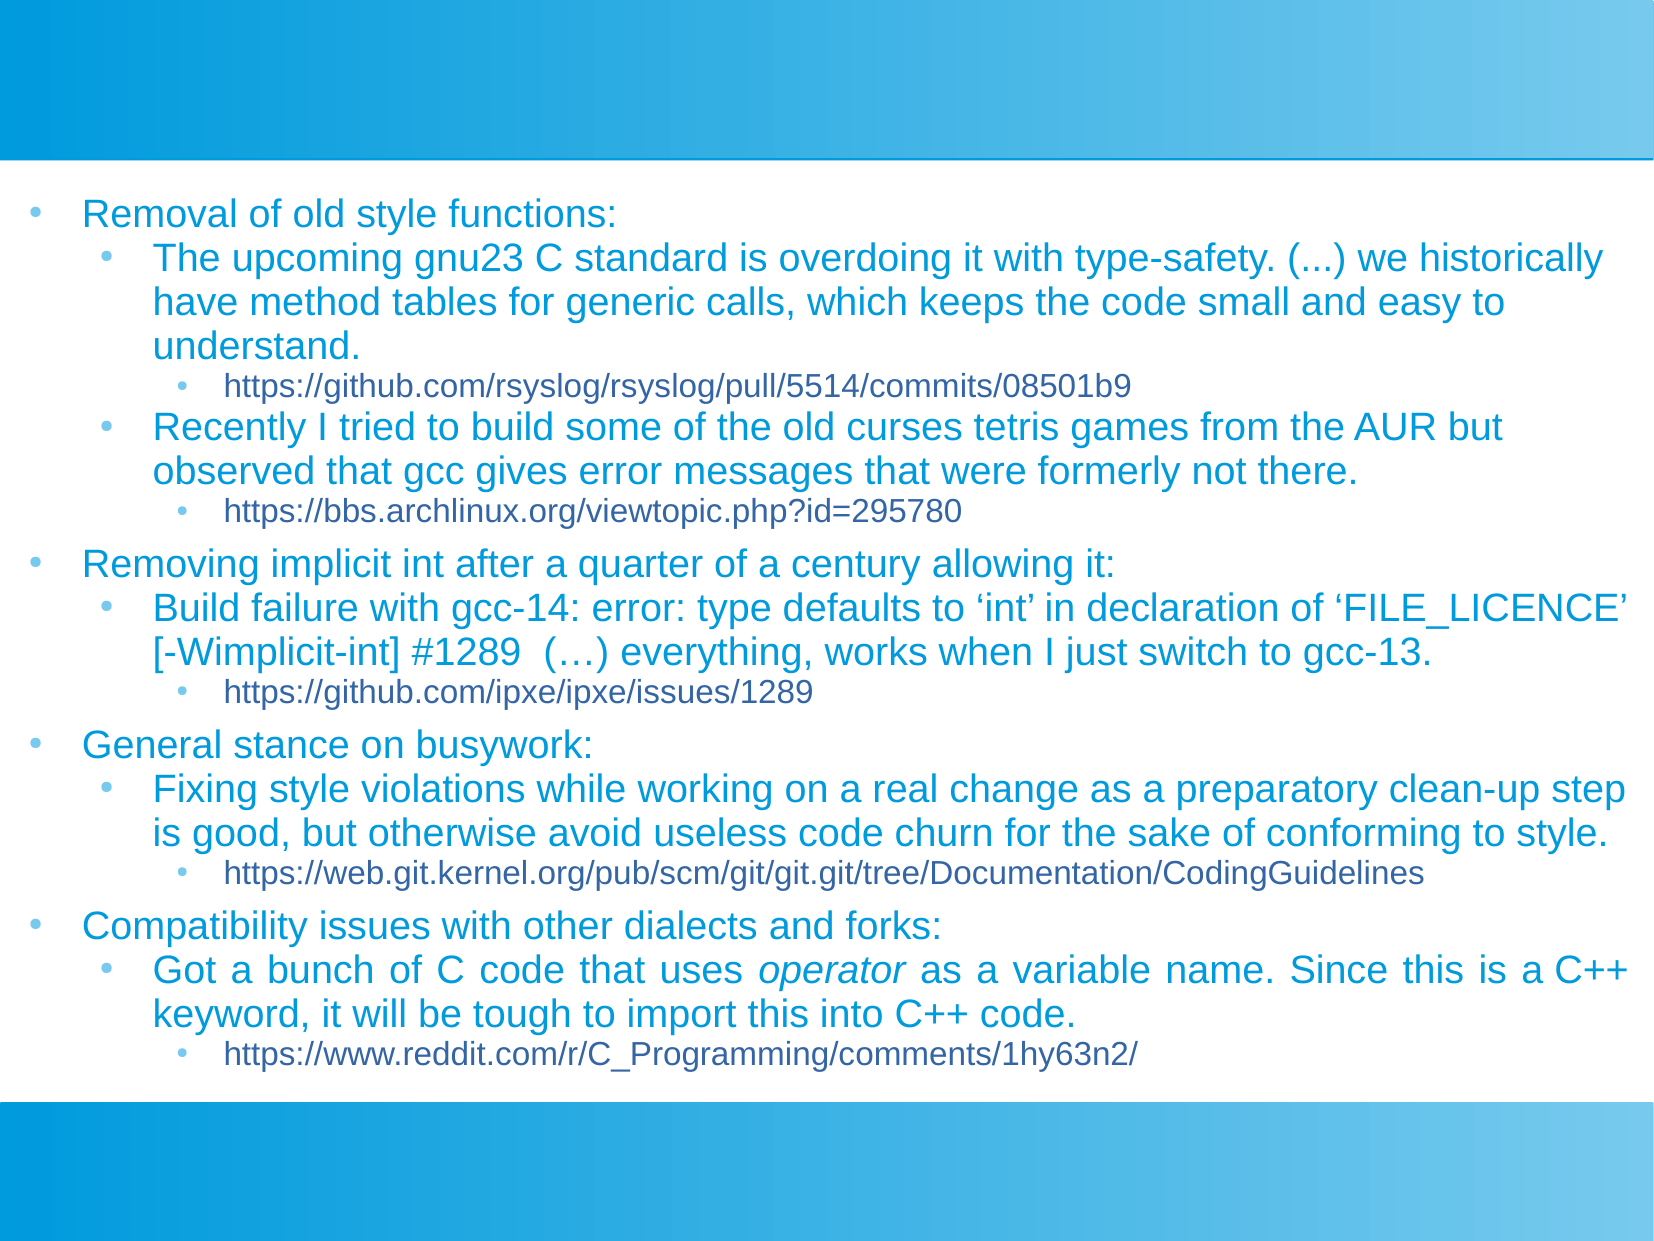

# Removal of old style functions:
The upcoming gnu23 C standard is overdoing it with type-safety. (...) we historically have method tables for generic calls, which keeps the code small and easy to understand.
https://github.com/rsyslog/rsyslog/pull/5514/commits/08501b9
Recently I tried to build some of the old curses tetris games from the AUR but observed that gcc gives error messages that were formerly not there.
https://bbs.archlinux.org/viewtopic.php?id=295780
Removing implicit int after a quarter of a century allowing it:
Build failure with gcc-14: error: type defaults to ‘int’ in declaration of ‘FILE_LICENCE’ [-Wimplicit-int] #1289 (…) everything, works when I just switch to gcc-13.
https://github.com/ipxe/ipxe/issues/1289
General stance on busywork:
Fixing style violations while working on a real change as a preparatory clean-up step is good, but otherwise avoid useless code churn for the sake of conforming to style.
https://web.git.kernel.org/pub/scm/git/git.git/tree/Documentation/CodingGuidelines
Compatibility issues with other dialects and forks:
Got a bunch of C code that uses operator as a variable name. Since this is a C++ keyword, it will be tough to import this into C++ code.
https://www.reddit.com/r/C_Programming/comments/1hy63n2/